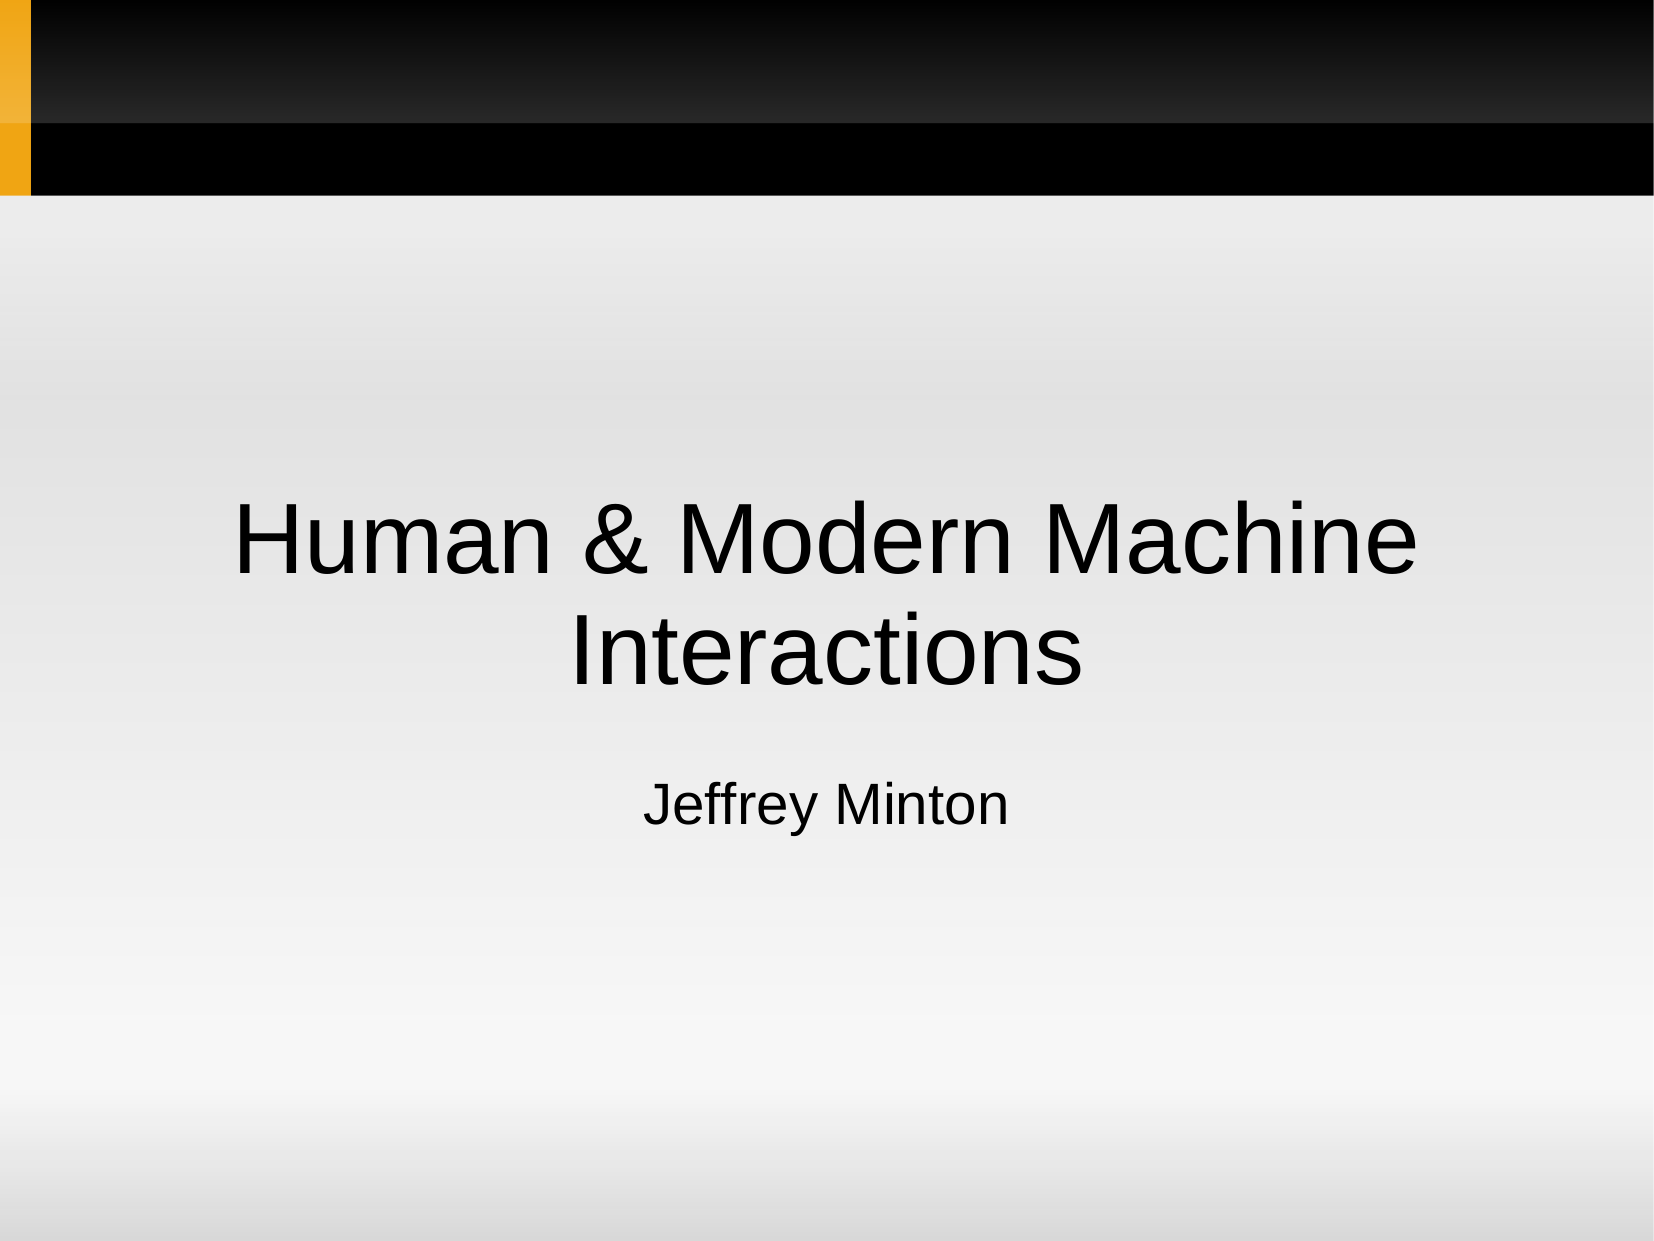

Human & Modern Machine Interactions
Jeffrey Minton